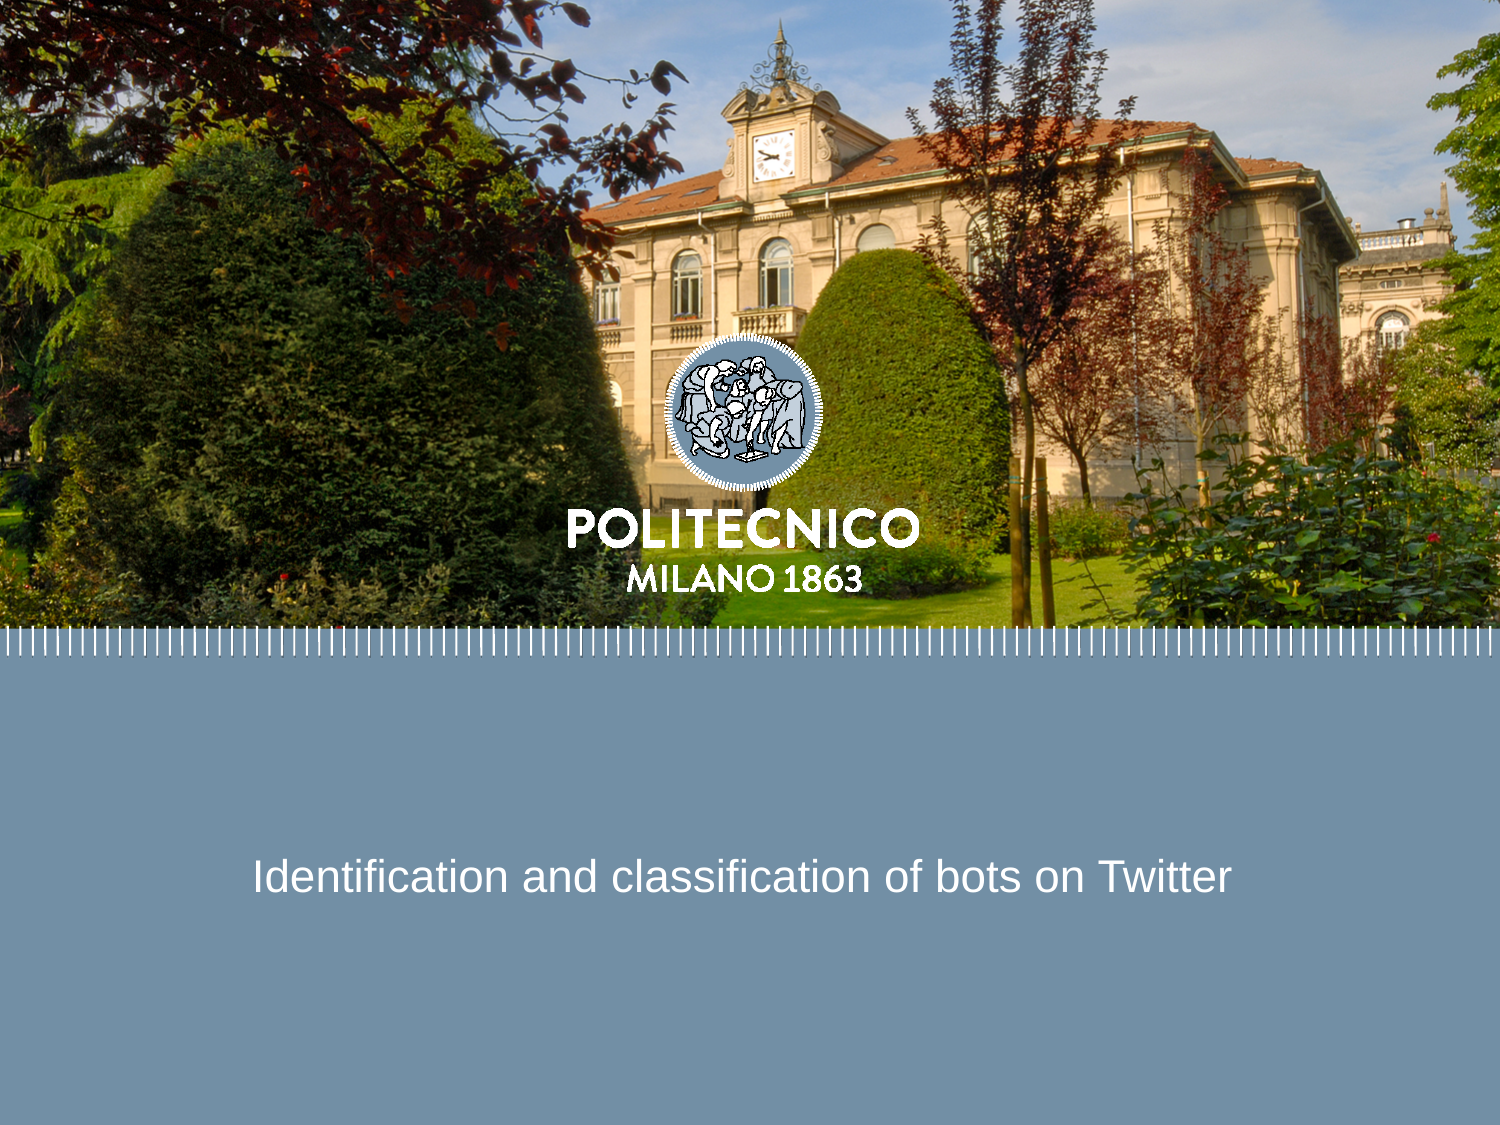

# Titolo presentazione sottotitolo
Milano, XX mese 20XX
Identification and classification of bots on Twitter